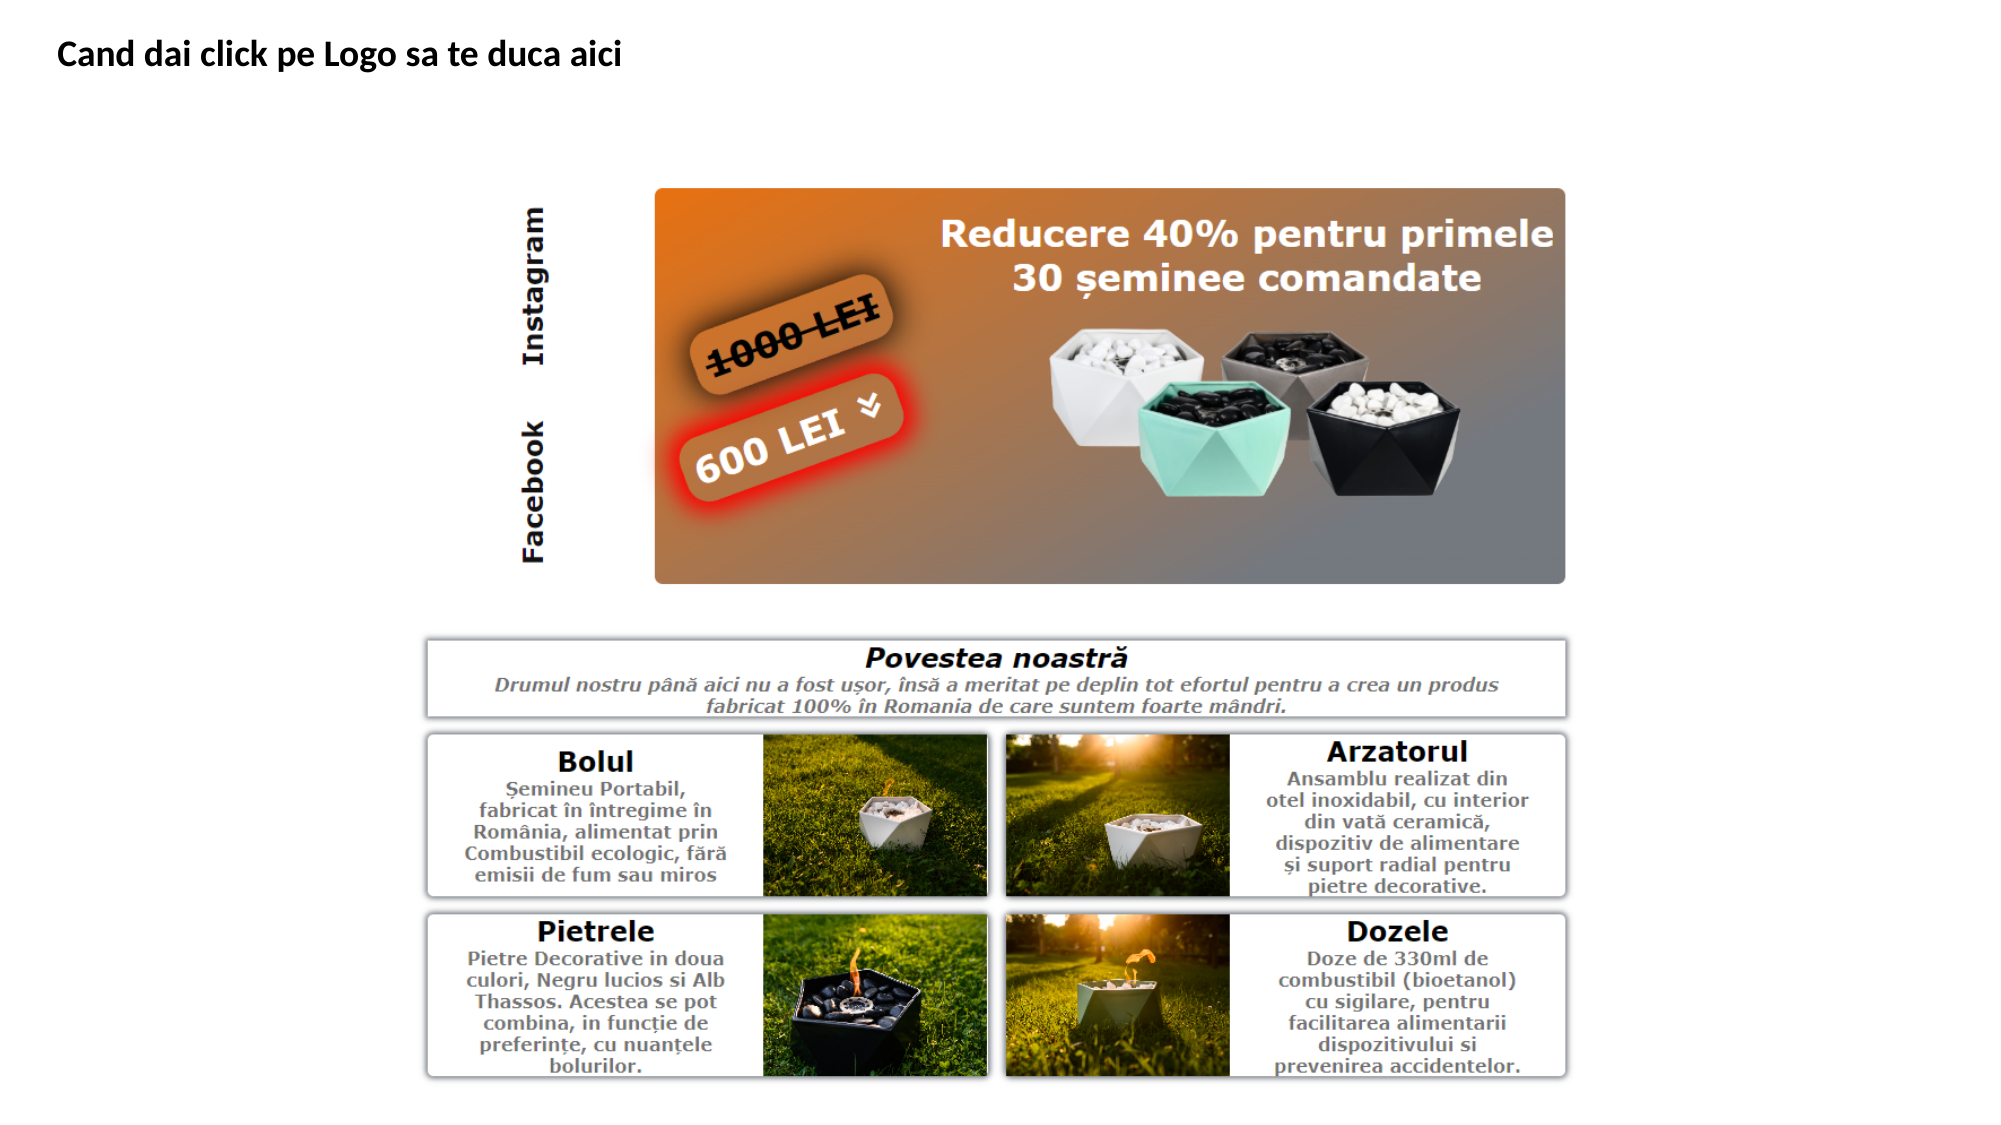

Cand dai click pe Logo sa te duca aici